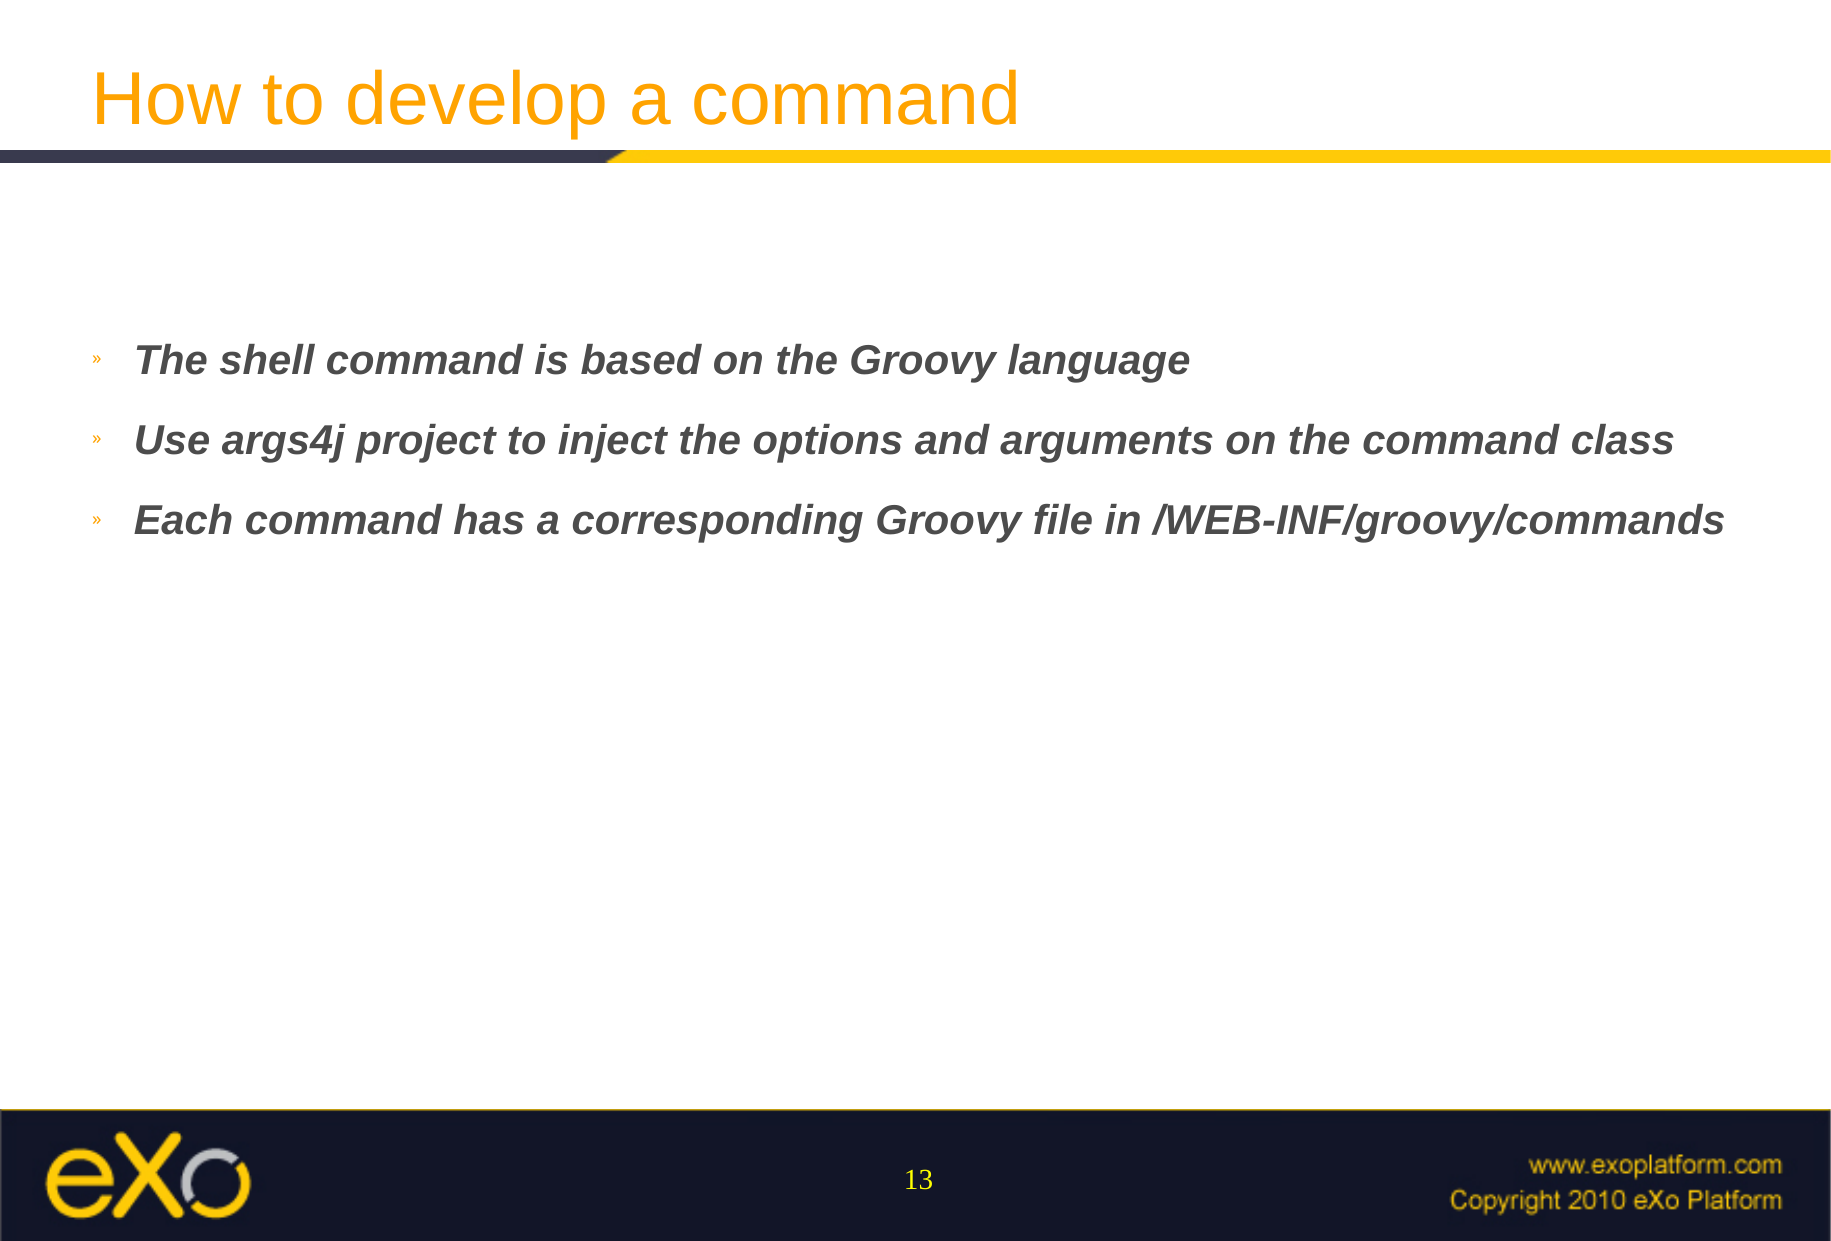

How to develop a command
The shell command is based on the Groovy language
Use args4j project to inject the options and arguments on the command class
Each command has a corresponding Groovy file in /WEB-INF/groovy/commands